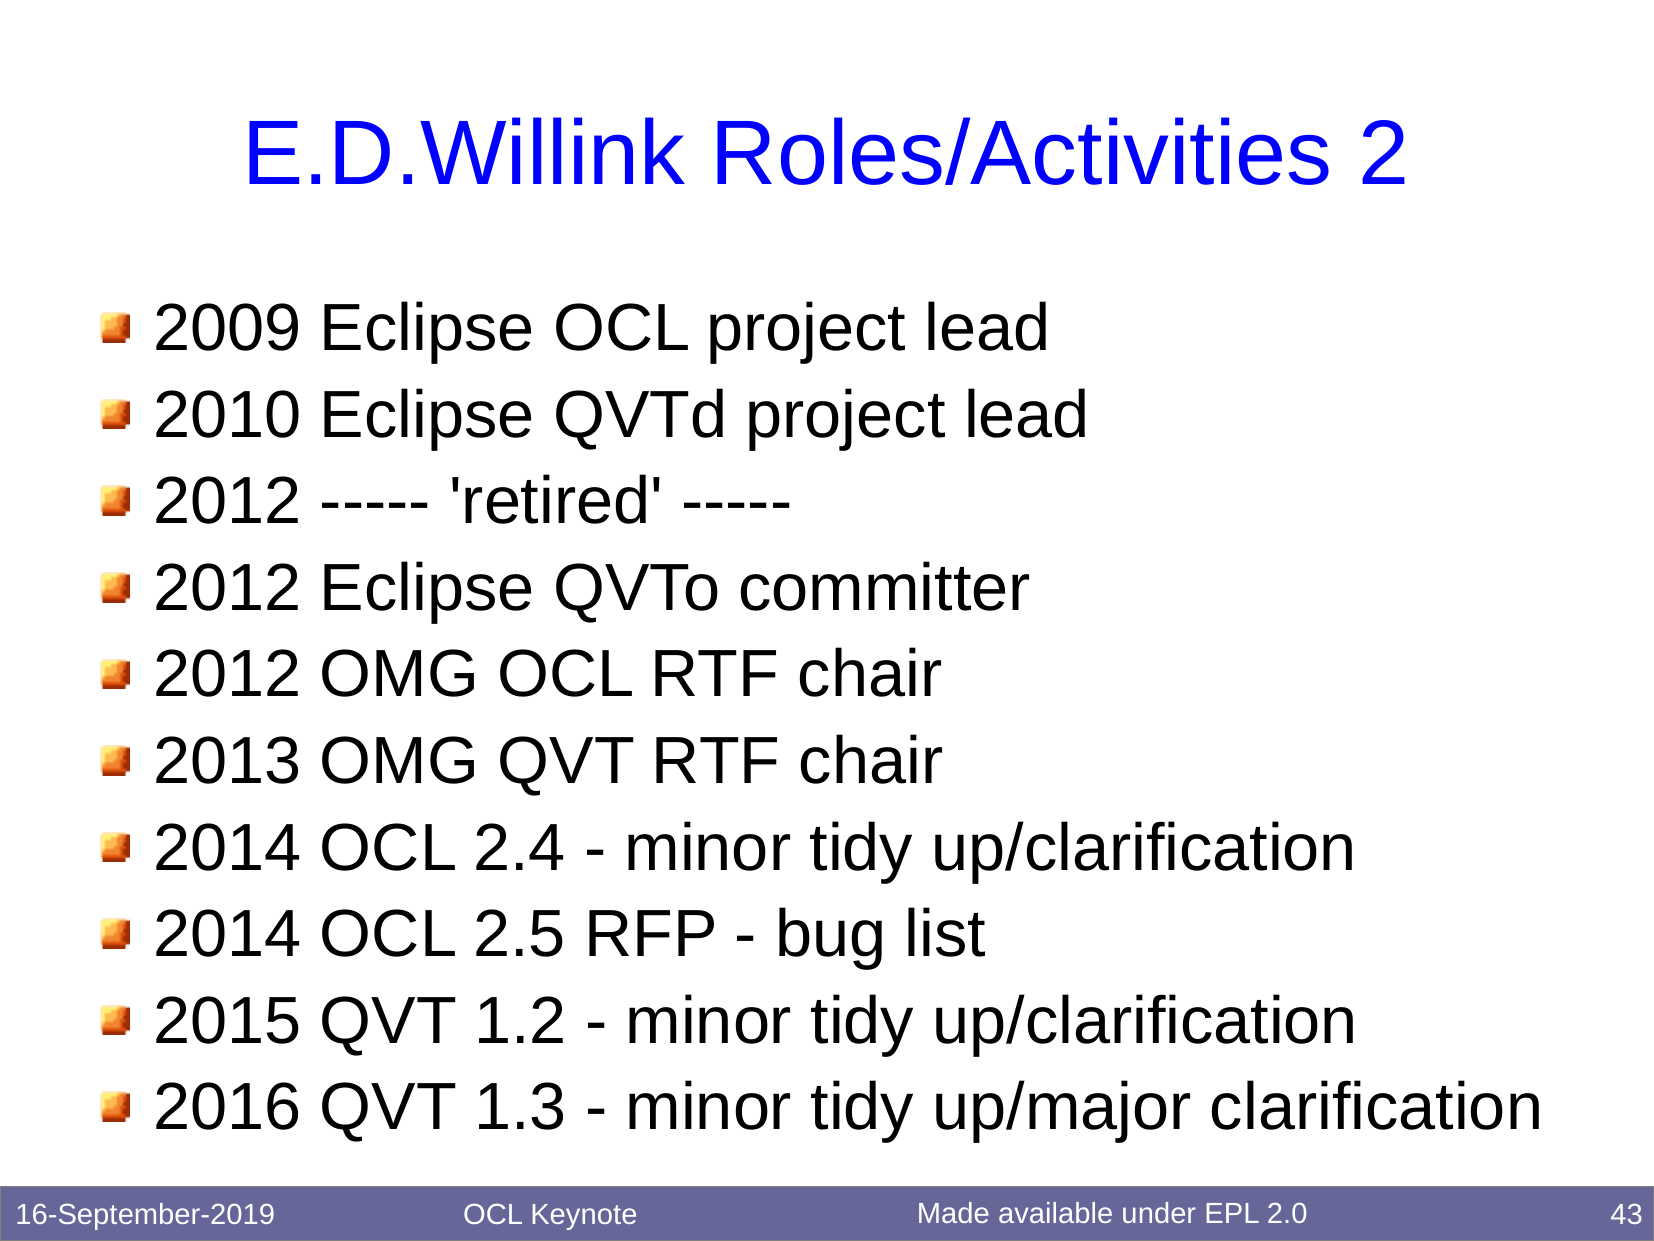

# E.D.Willink Roles/Activities 2
2009 Eclipse OCL project lead
2010 Eclipse QVTd project lead
2012 ----- 'retired' -----
2012 Eclipse QVTo committer
2012 OMG OCL RTF chair
2013 OMG QVT RTF chair
2014 OCL 2.4 - minor tidy up/clarification
2014 OCL 2.5 RFP - bug list
2015 QVT 1.2 - minor tidy up/clarification
2016 QVT 1.3 - minor tidy up/major clarification
16-September-2019
OCL Keynote
43